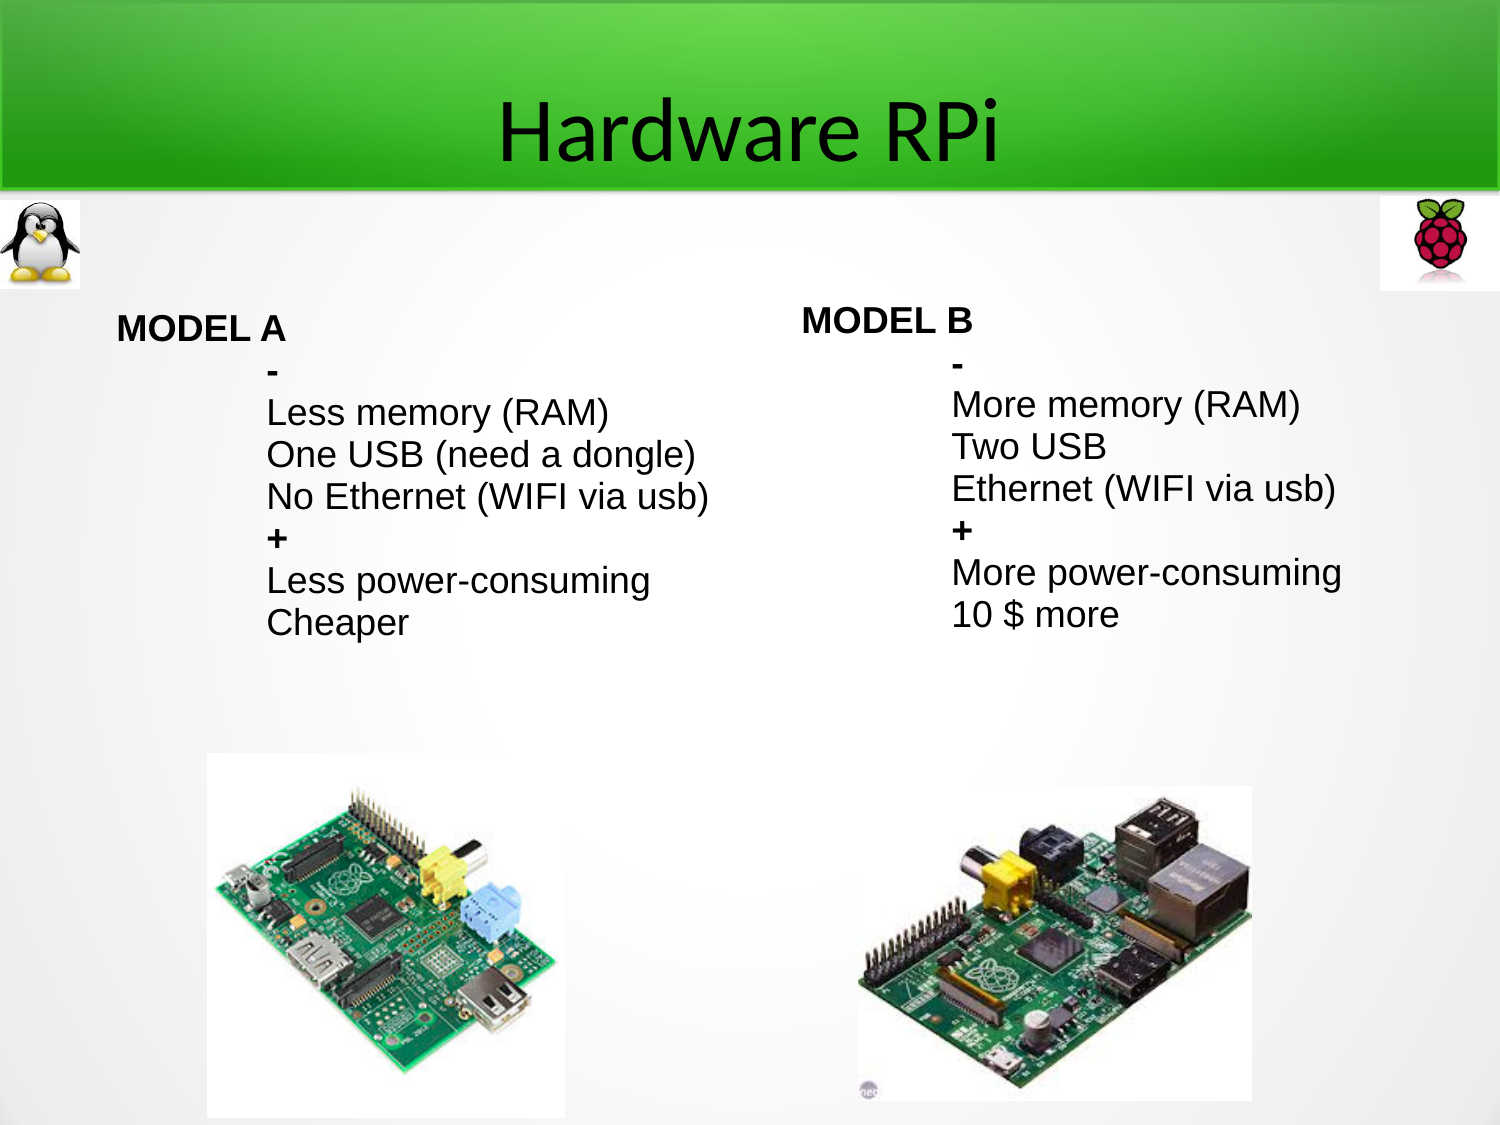

# Hardware RPi
MODEL B
		-
		More memory (RAM)
		Two USB
		Ethernet (WIFI via usb)
		+
		More power-consuming
		10 $ more
MODEL A
		-
		Less memory (RAM)
		One USB (need a dongle)
		No Ethernet (WIFI via usb)
		+
		Less power-consuming
		Cheaper